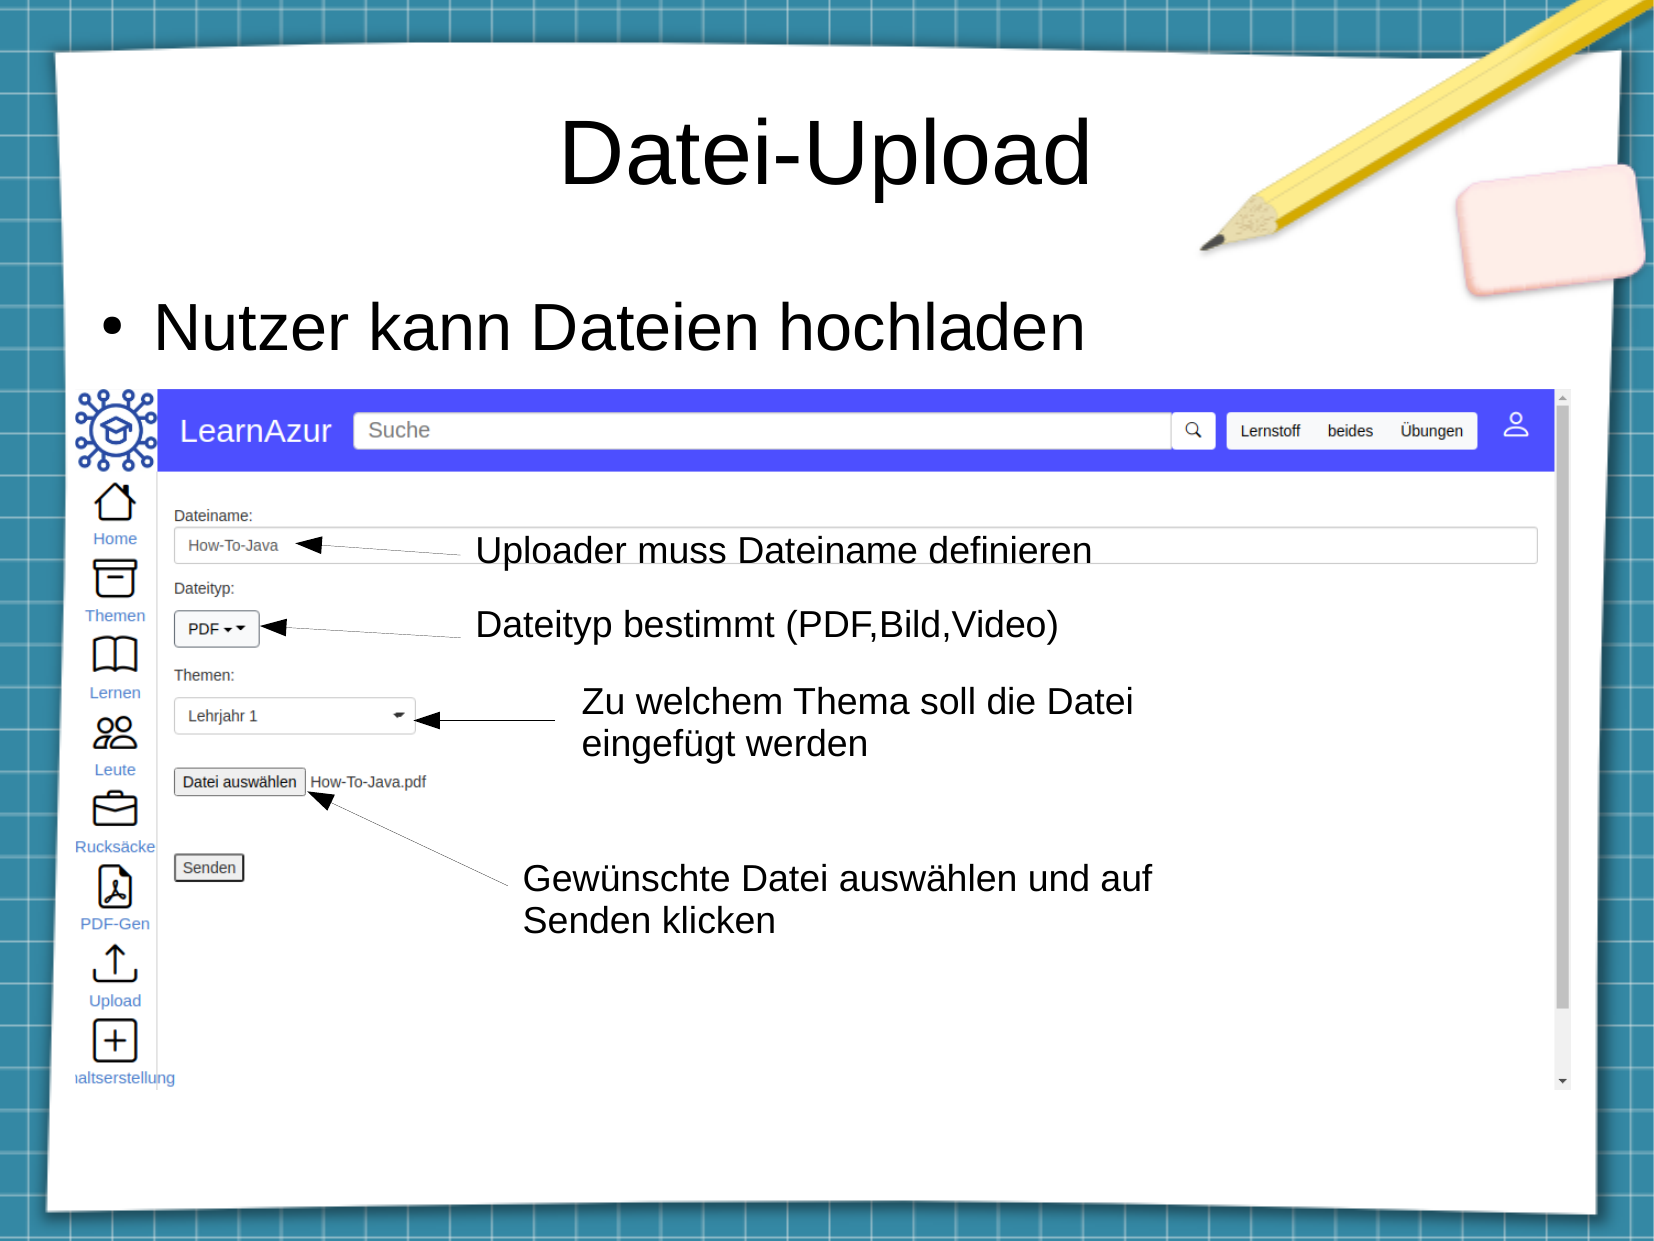

# Datei-Upload
Nutzer kann Dateien hochladen
Uploader muss Dateiname definieren
Dateityp bestimmt (PDF,Bild,Video)
Zu welchem Thema soll die Datei eingefügt werden
Gewünschte Datei auswählen und auf Senden klicken